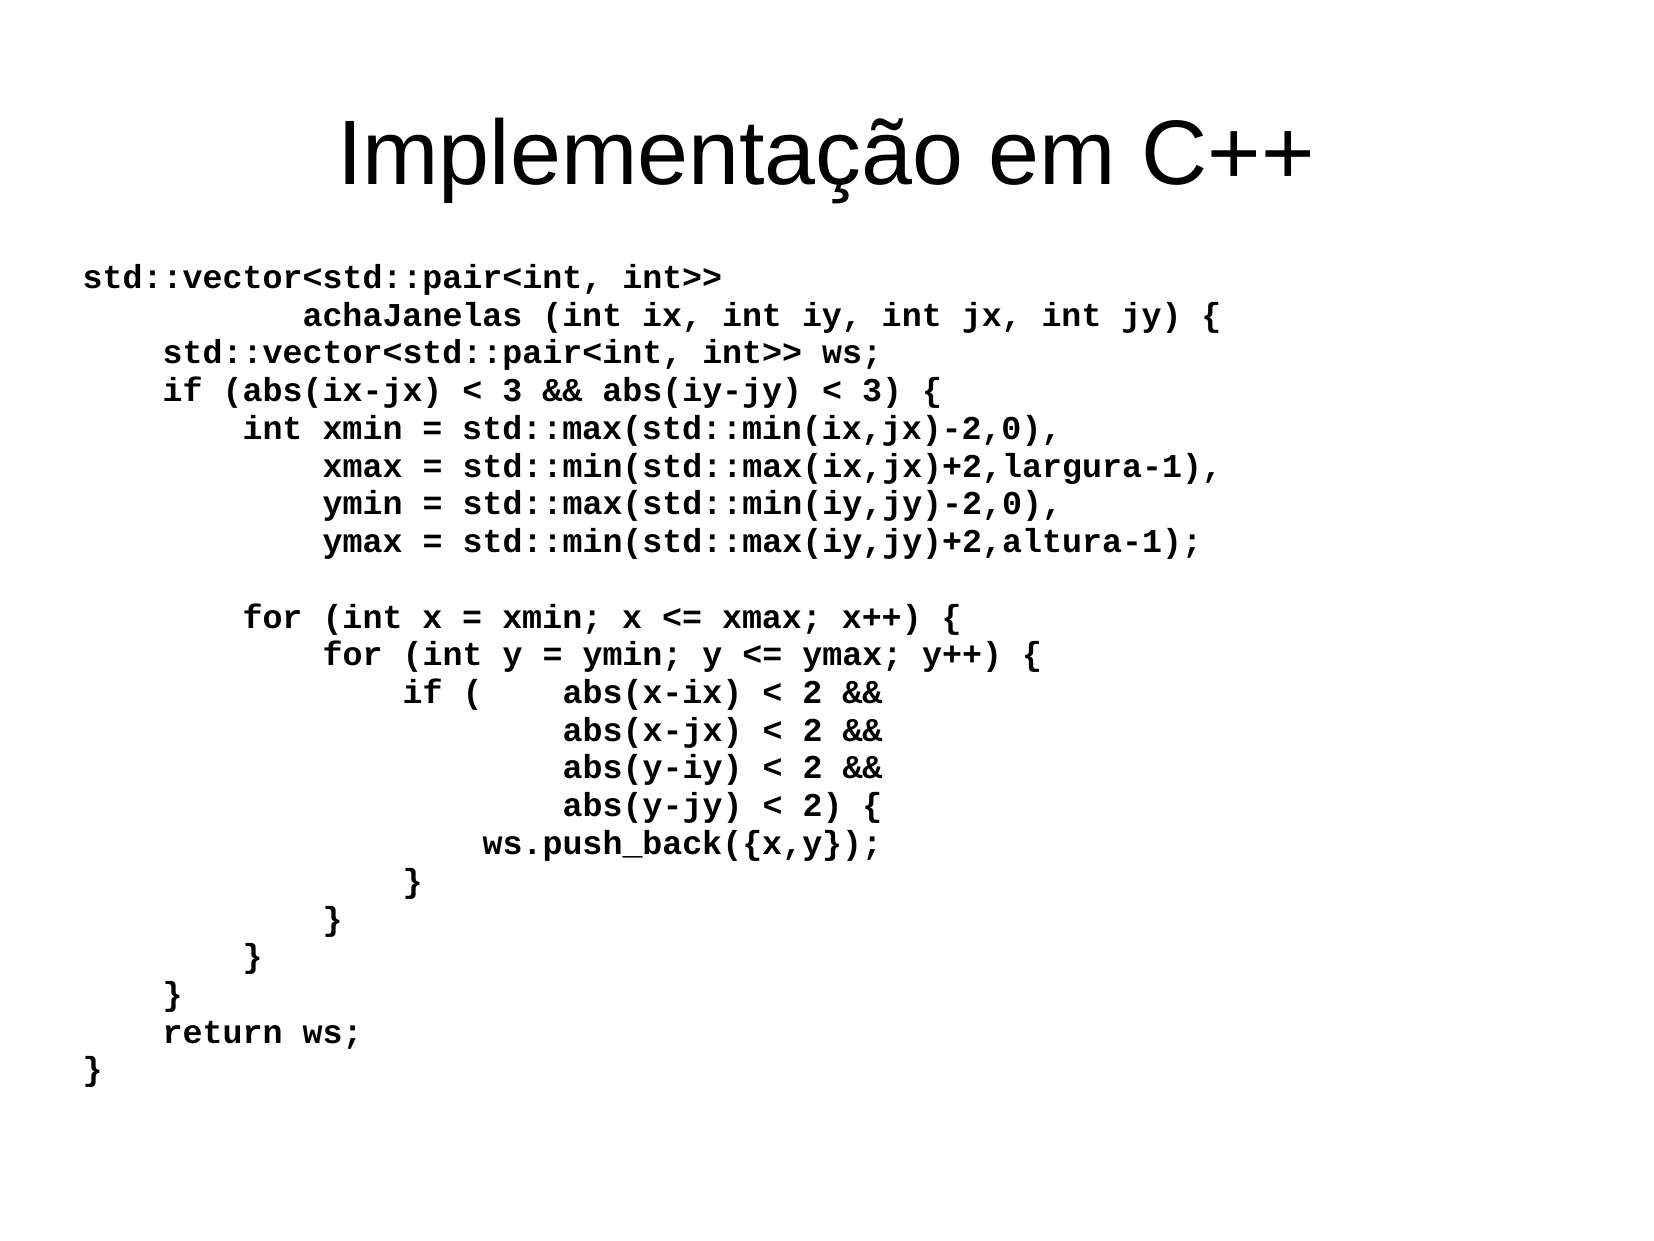

# Implementação em C++
std::vector<std::pair<int, int>>
 achaJanelas (int ix, int iy, int jx, int jy) {
 std::vector<std::pair<int, int>> ws;
 if (abs(ix-jx) < 3 && abs(iy-jy) < 3) {
 int xmin = std::max(std::min(ix,jx)-2,0),
 xmax = std::min(std::max(ix,jx)+2,largura-1),
 ymin = std::max(std::min(iy,jy)-2,0),
 ymax = std::min(std::max(iy,jy)+2,altura-1);
 for (int x = xmin; x <= xmax; x++) {
 for (int y = ymin; y <= ymax; y++) {
 if ( abs(x-ix) < 2 &&
 abs(x-jx) < 2 &&
 abs(y-iy) < 2 &&
 abs(y-jy) < 2) {
 ws.push_back({x,y});
 }
 }
 }
 }
 return ws;
}